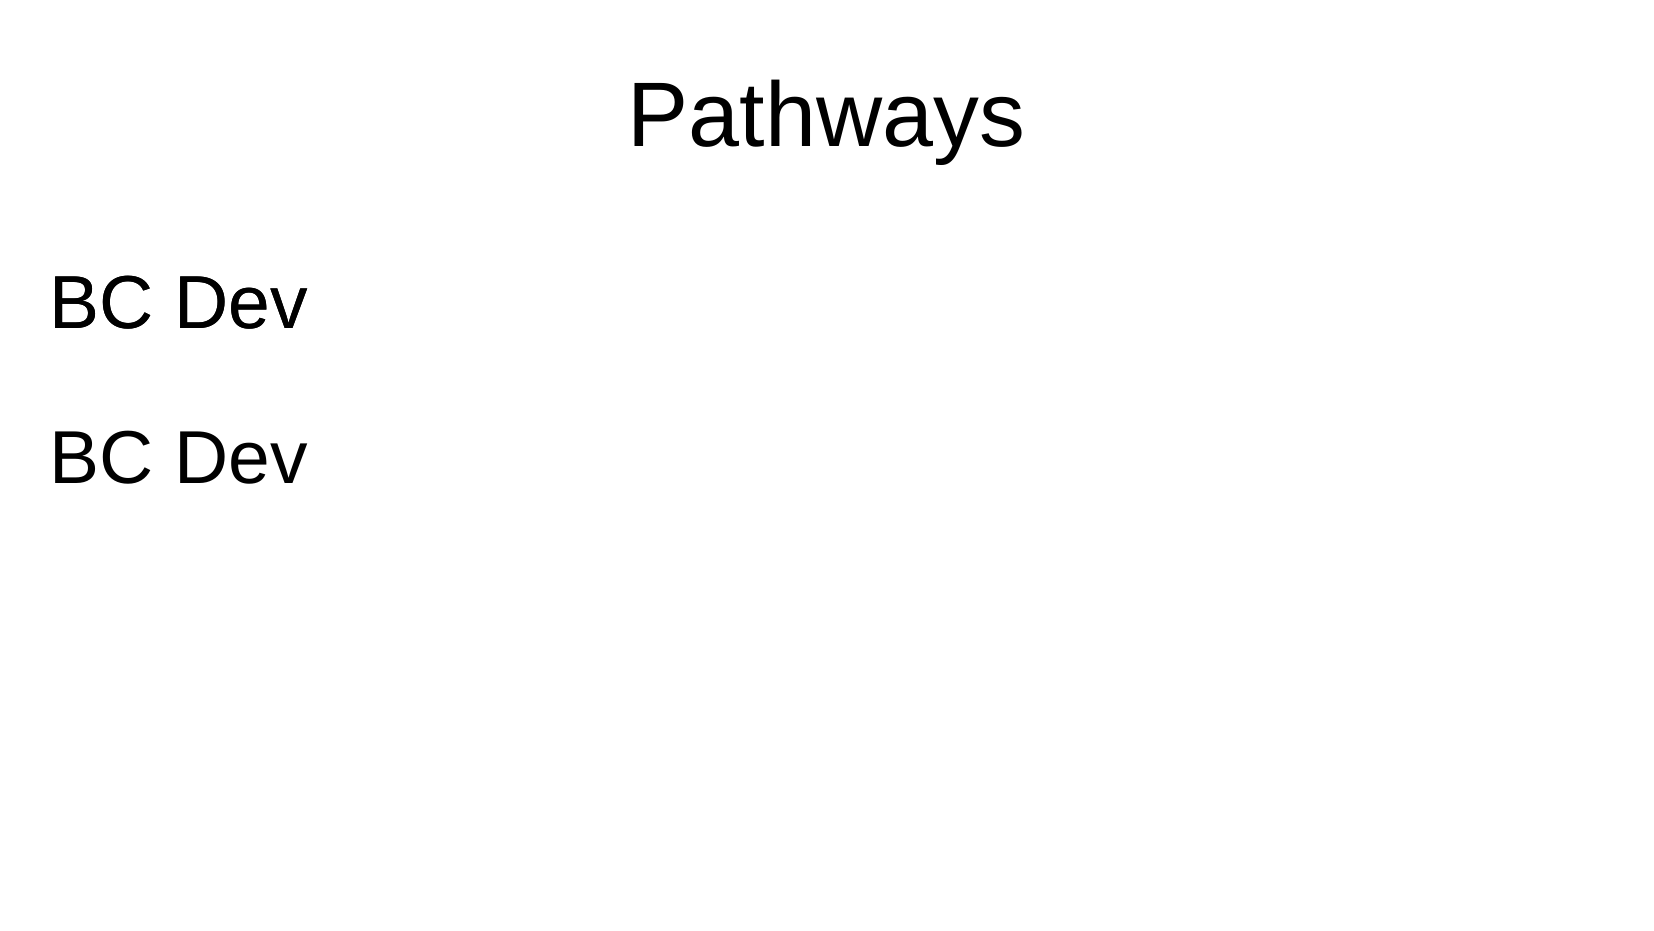

# Pathways
BC Dev
BC Dev
BC Dev